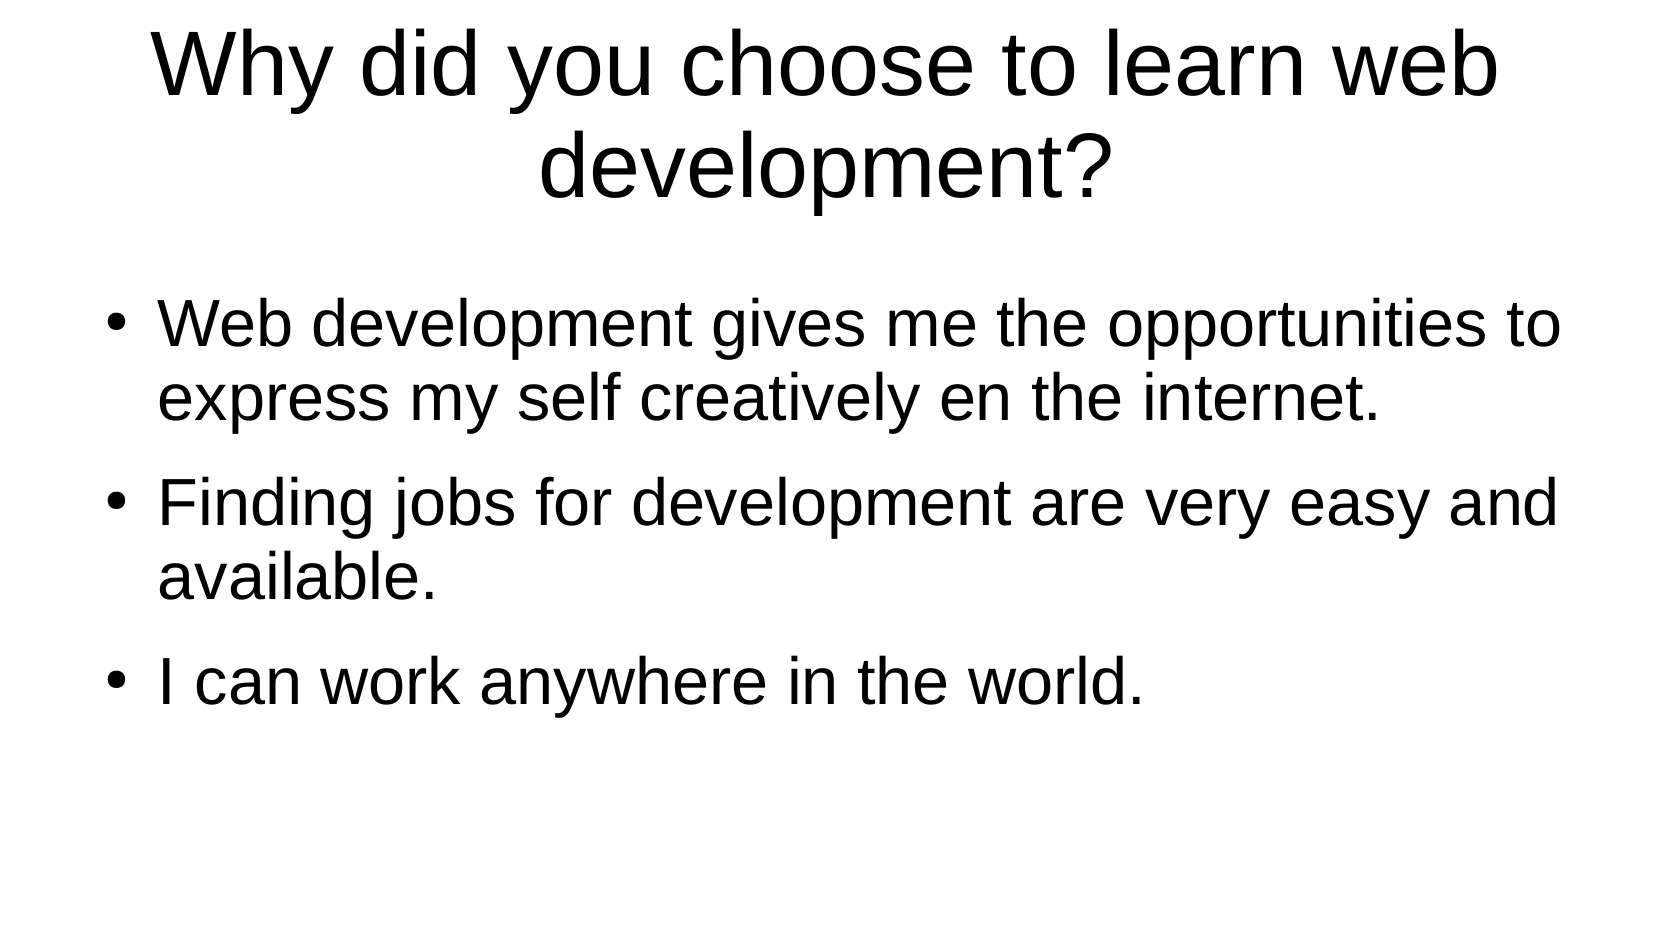

# Why did you choose to learn web development?
Web development gives me the opportunities to express my self creatively en the internet.
Finding jobs for development are very easy and available.
I can work anywhere in the world.